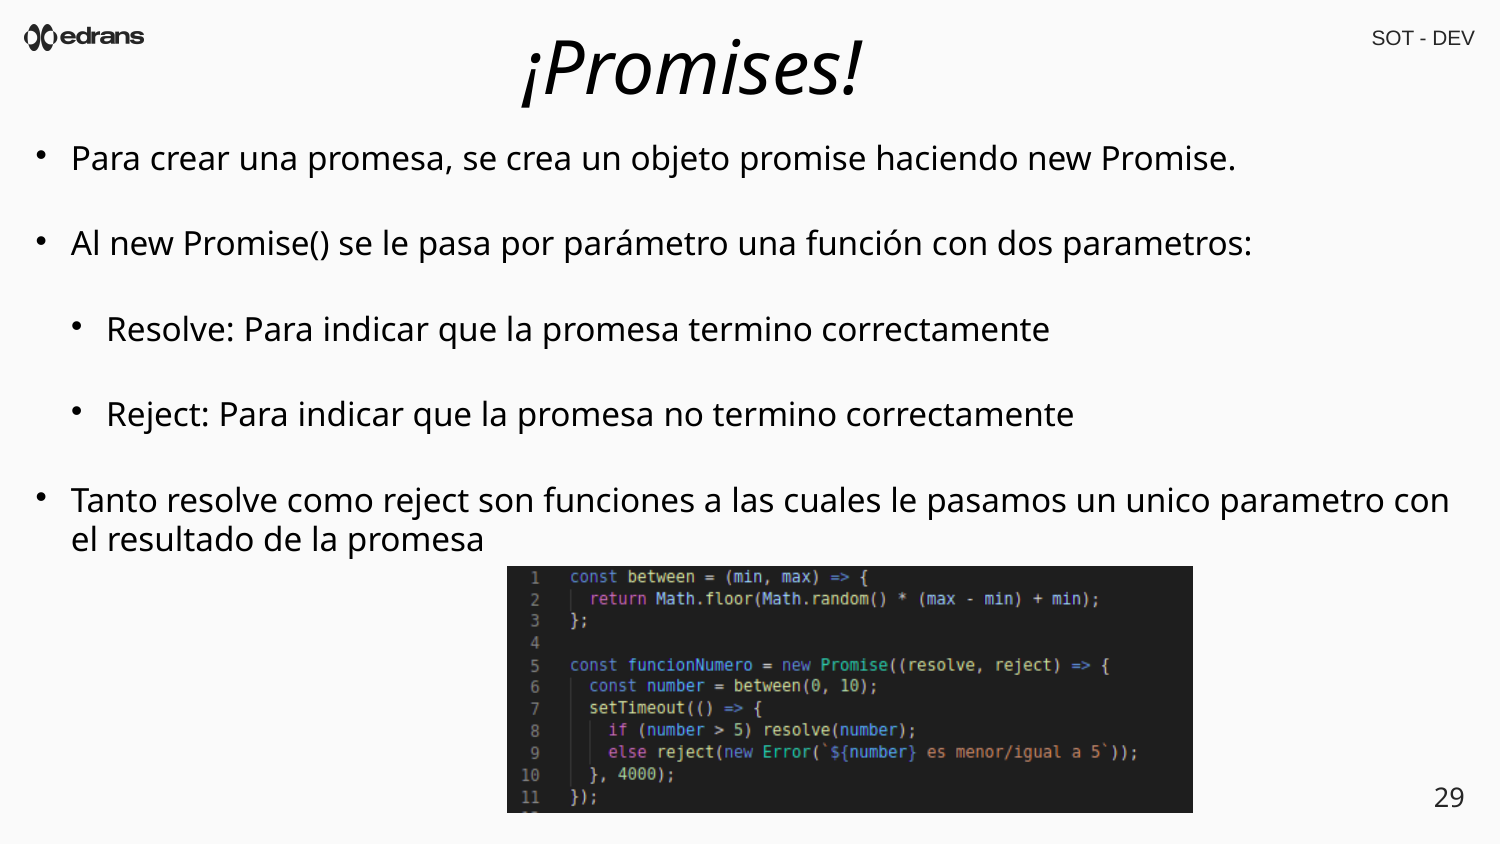

¡Promises!
SOT - DEV
Para crear una promesa, se crea un objeto promise haciendo new Promise.
Al new Promise() se le pasa por parámetro una función con dos parametros:
Resolve: Para indicar que la promesa termino correctamente
Reject: Para indicar que la promesa no termino correctamente
Tanto resolve como reject son funciones a las cuales le pasamos un unico parametro con el resultado de la promesa
CONFIDENCIAL - EDRANS INTERNAL ONLY